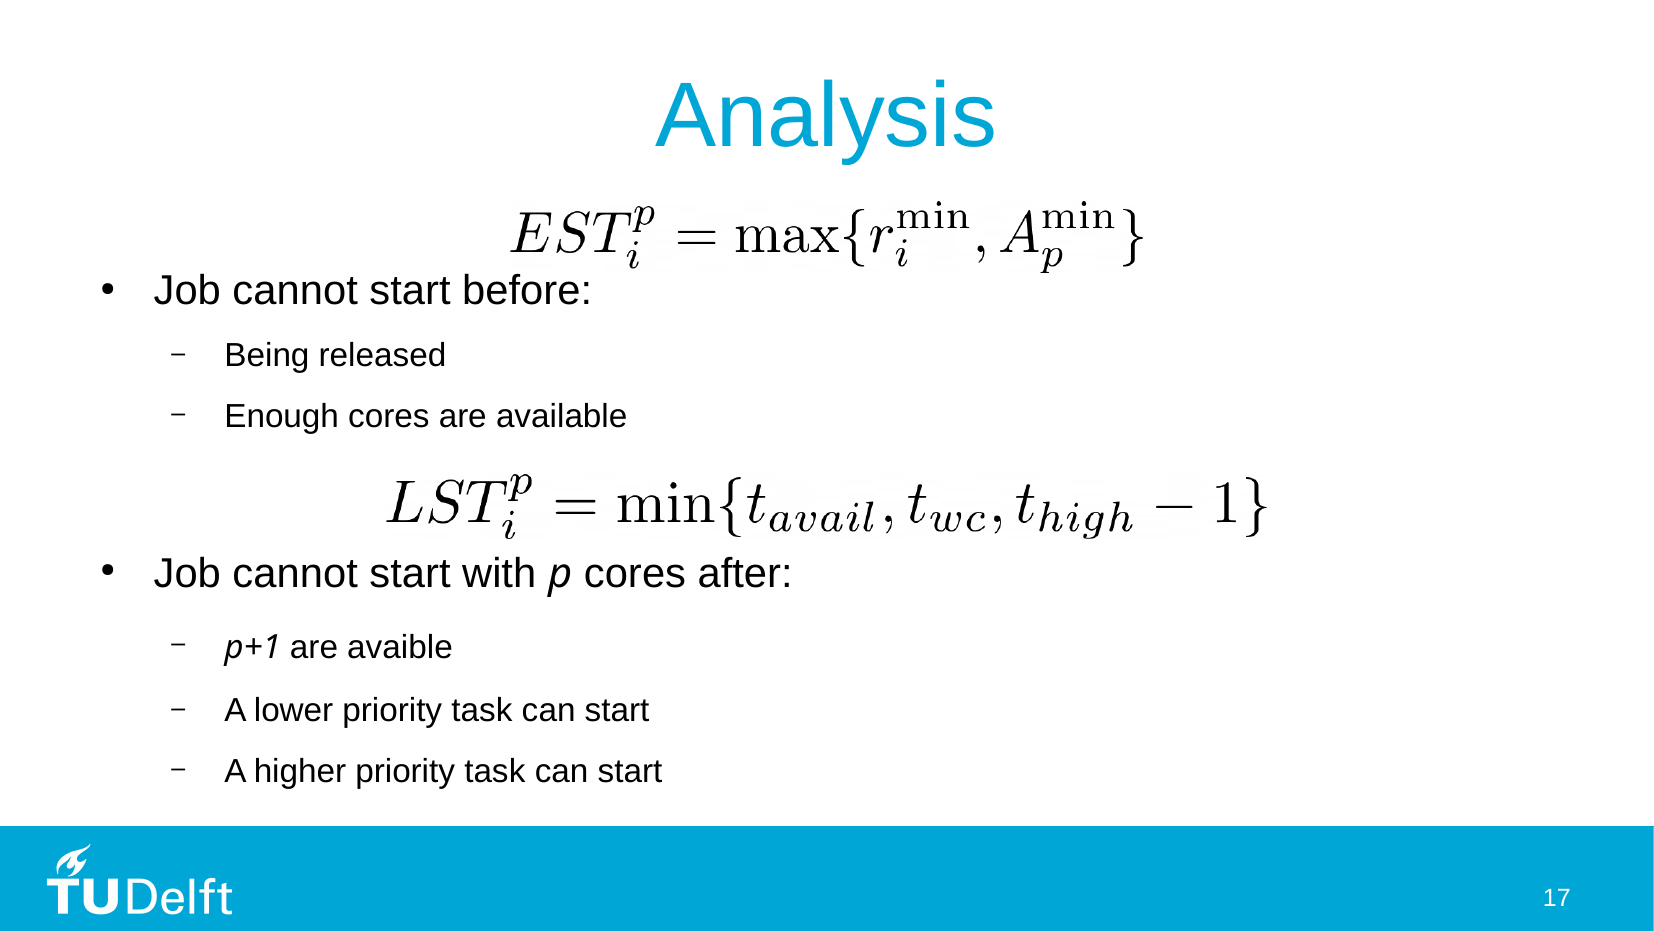

Analysis
# Job cannot start before:
Being released
Enough cores are available
Job cannot start with p cores after:
p+1 are avaible
A lower priority task can start
A higher priority task can start
17